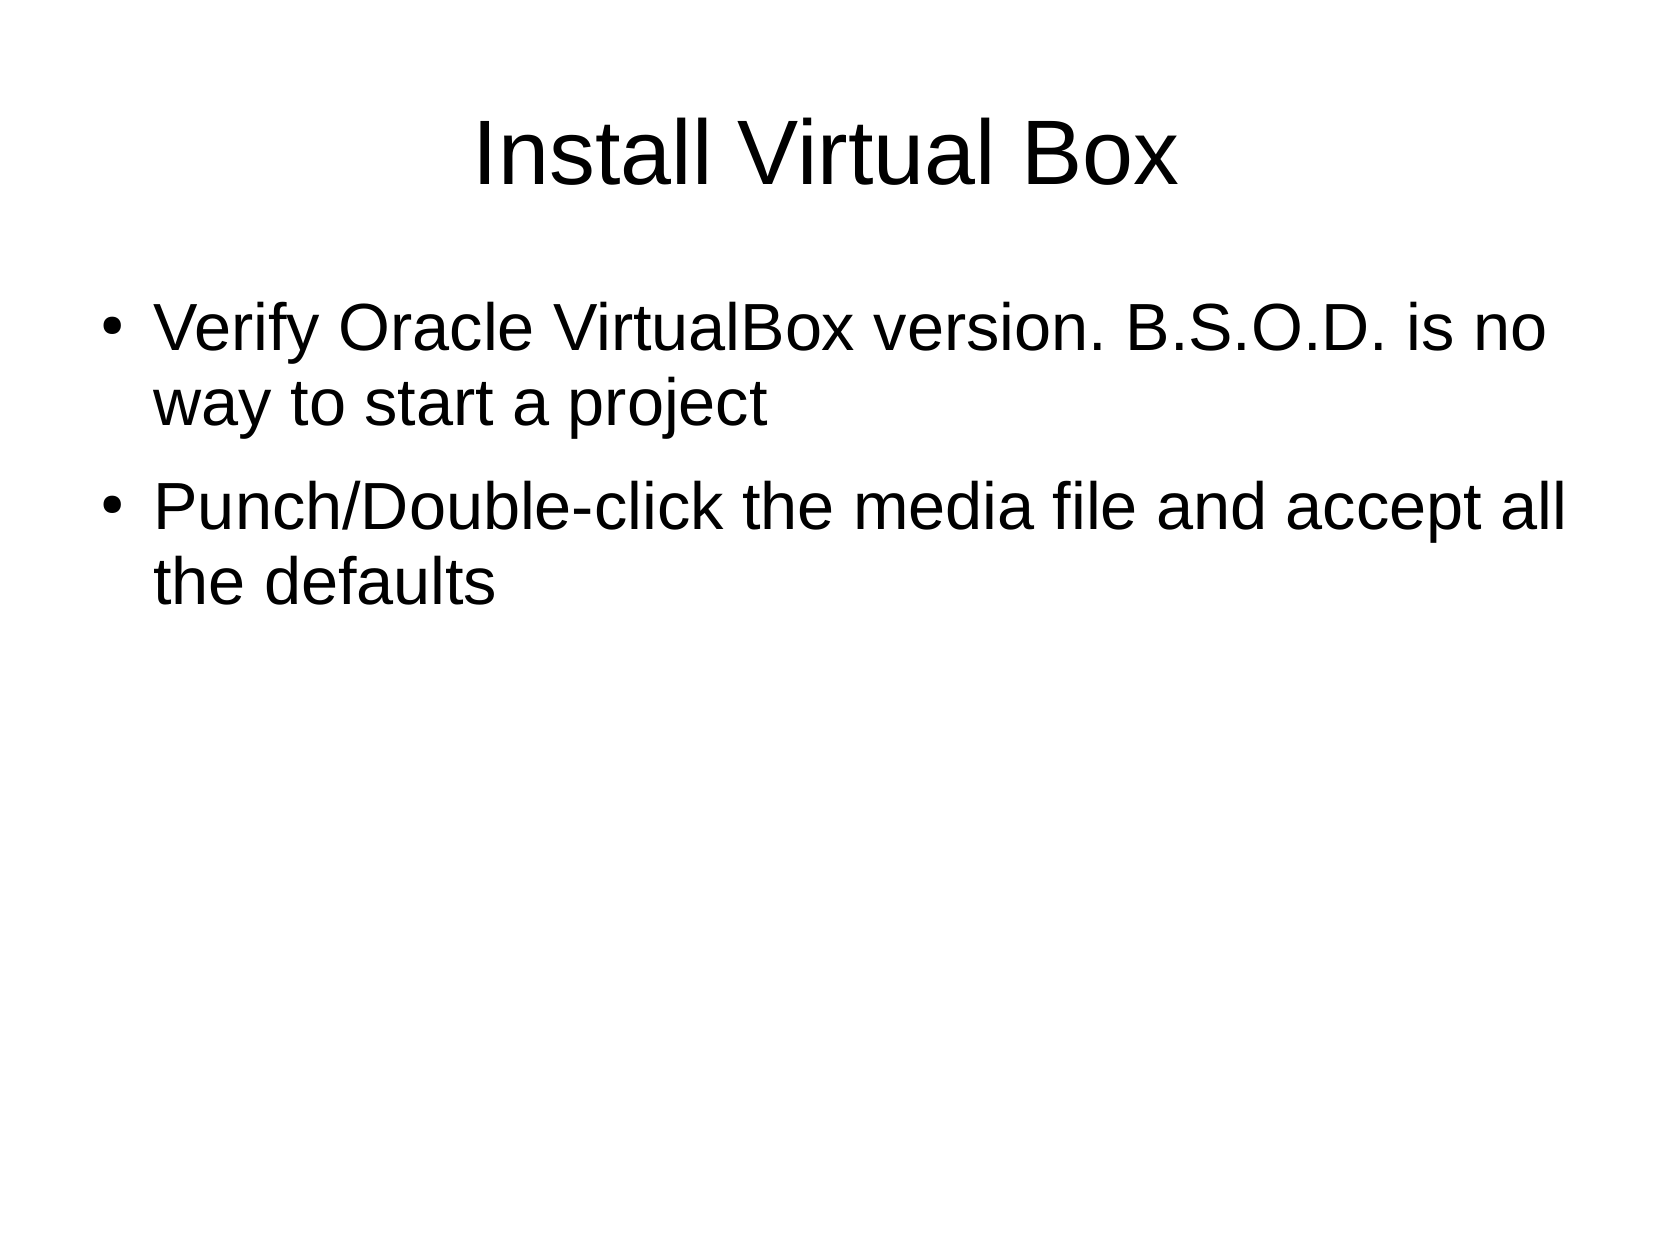

# Install Virtual Box
Verify Oracle VirtualBox version. B.S.O.D. is no way to start a project
Punch/Double-click the media file and accept all the defaults